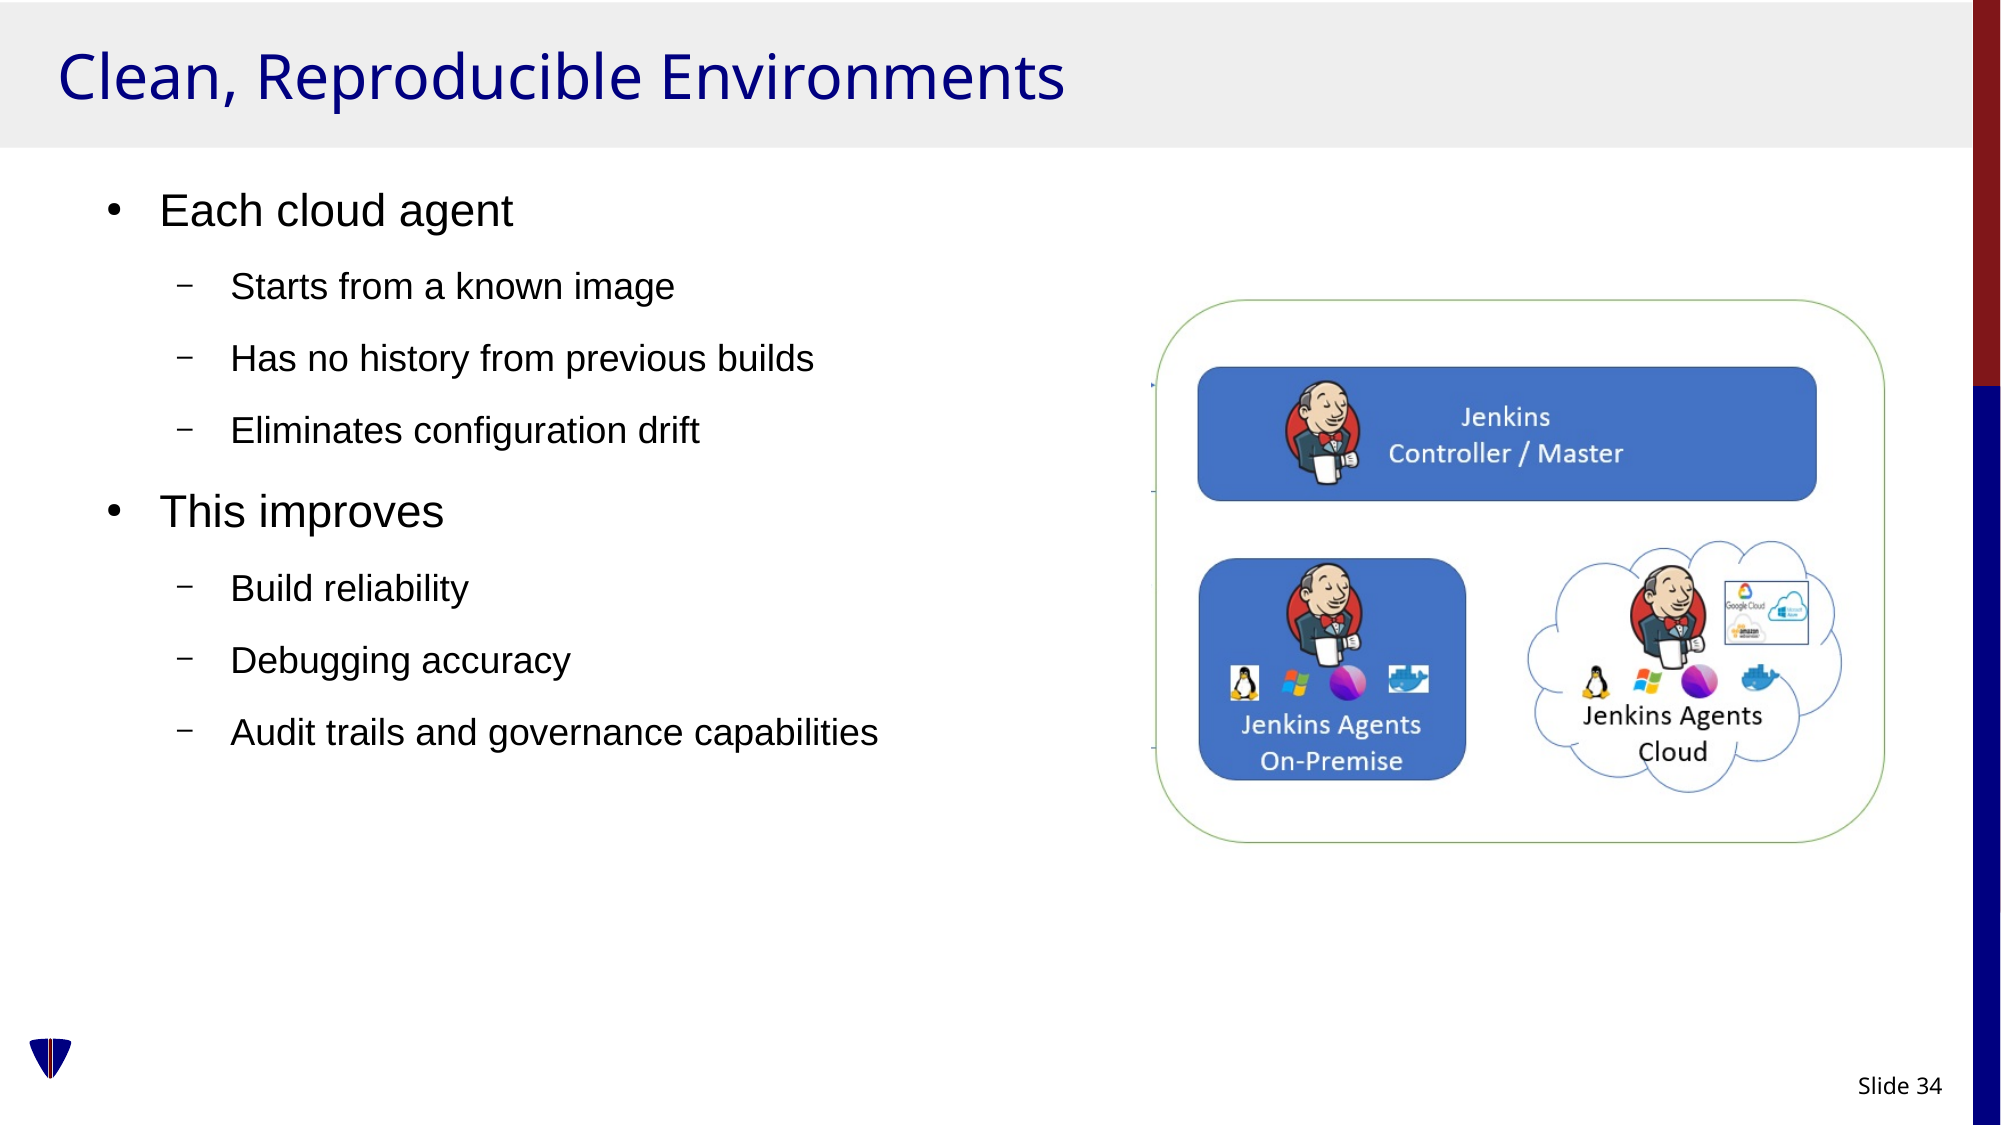

# Clean, Reproducible Environments
Each cloud agent
Starts from a known image
Has no history from previous builds
Eliminates configuration drift
This improves
Build reliability
Debugging accuracy
Audit trails and governance capabilities